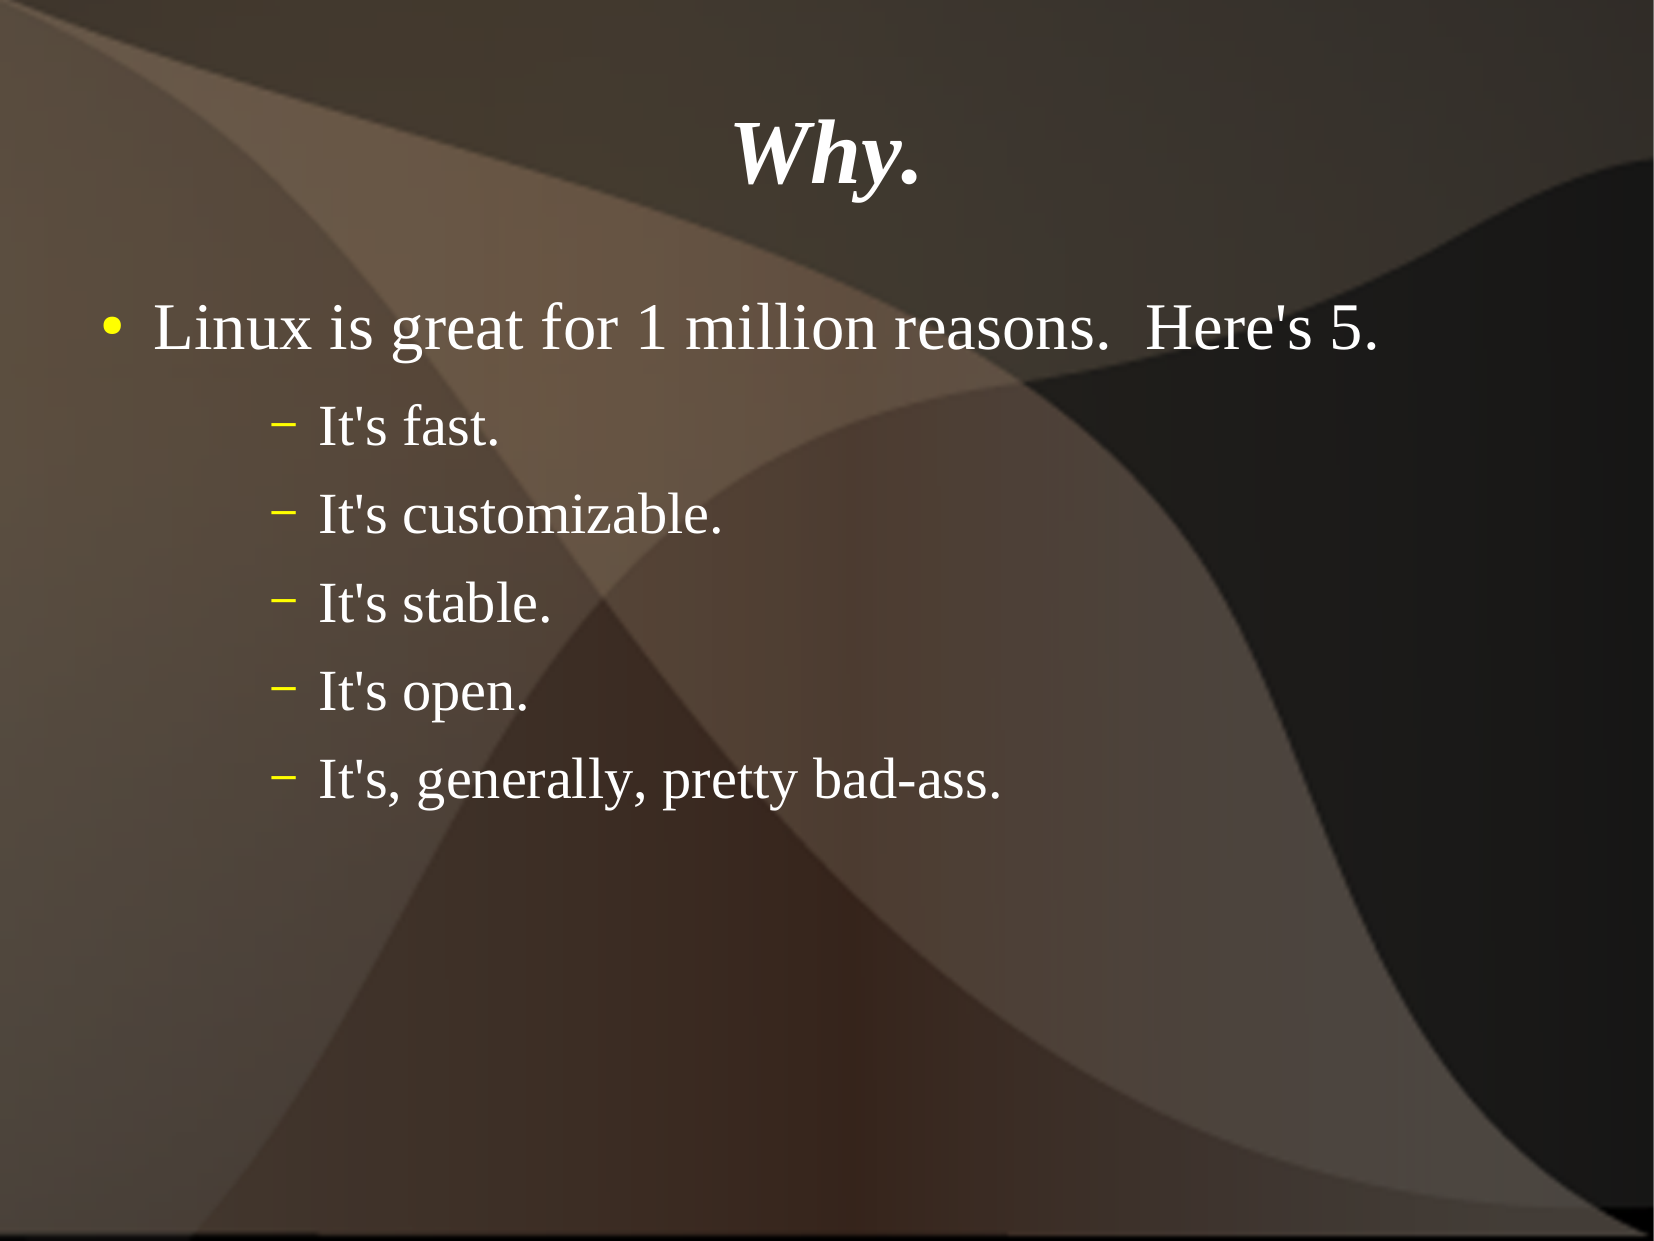

# Why.
Linux is great for 1 million reasons. Here's 5.
It's fast.
It's customizable.
It's stable.
It's open.
It's, generally, pretty bad-ass.